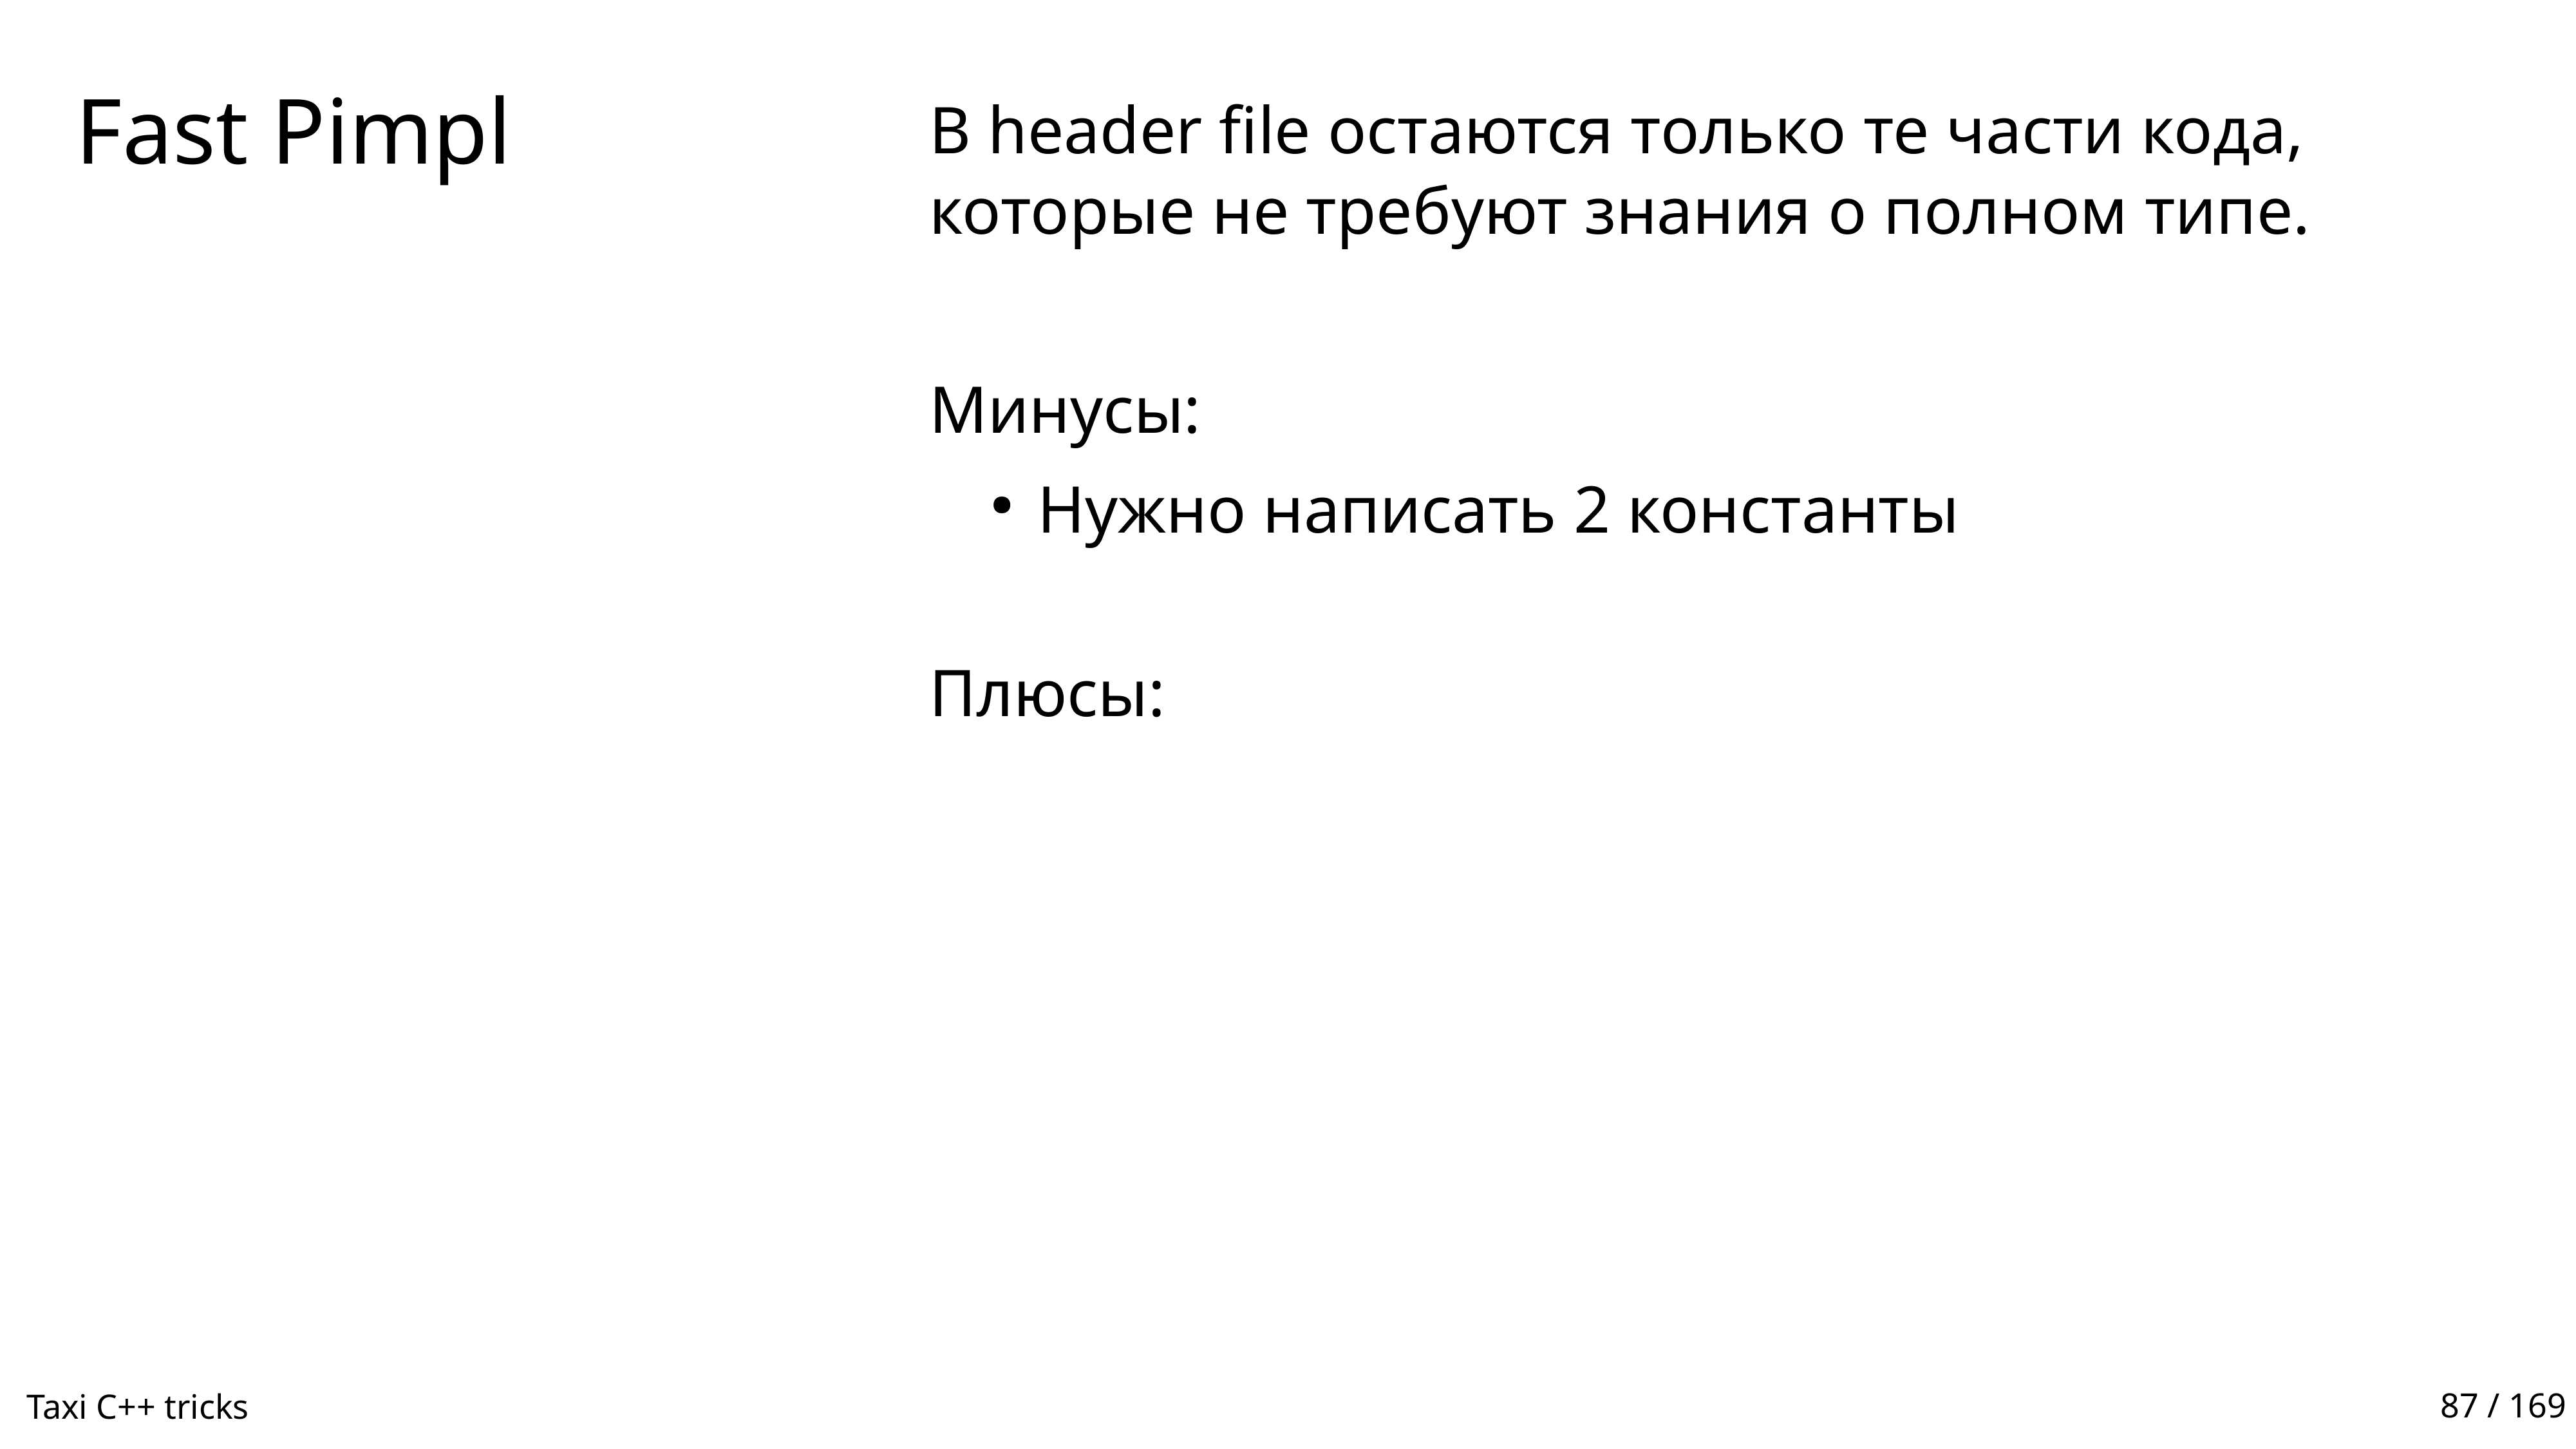

# Fast Pimpl
В header file остаются только те части кода, которые не требуют знания о полном типе.
Минусы:
 Нужно написать 2 константы
Плюсы:
Taxi C++ tricks